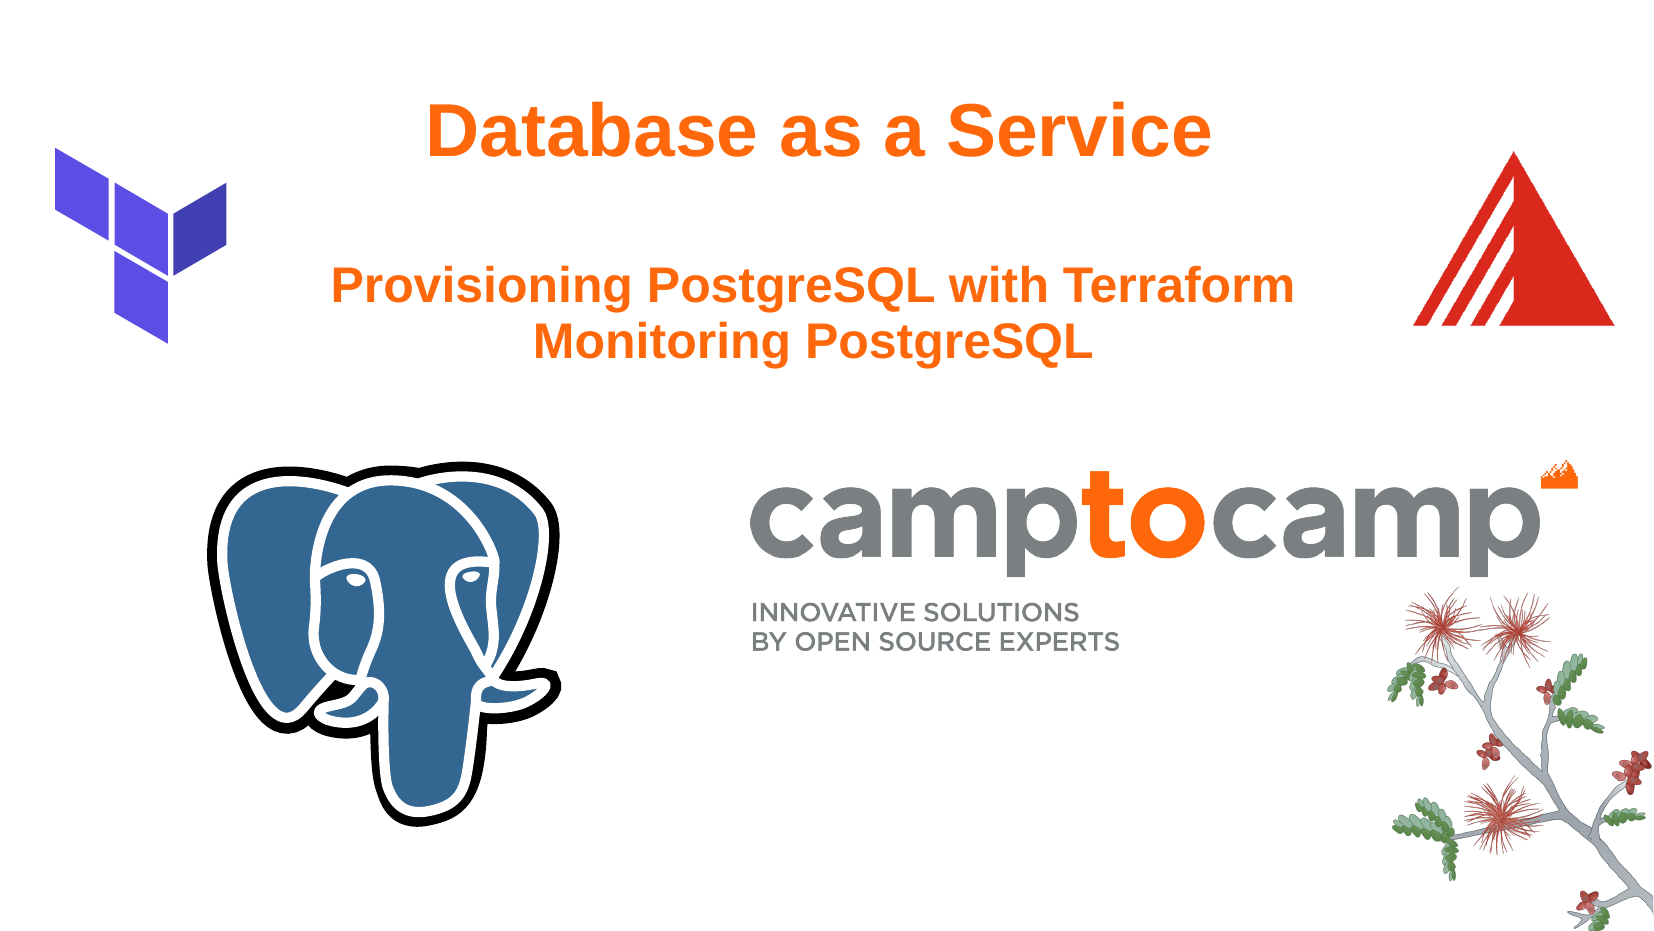

Database as a Service
# Provisioning PostgreSQL with Terraform Monitoring PostgreSQL